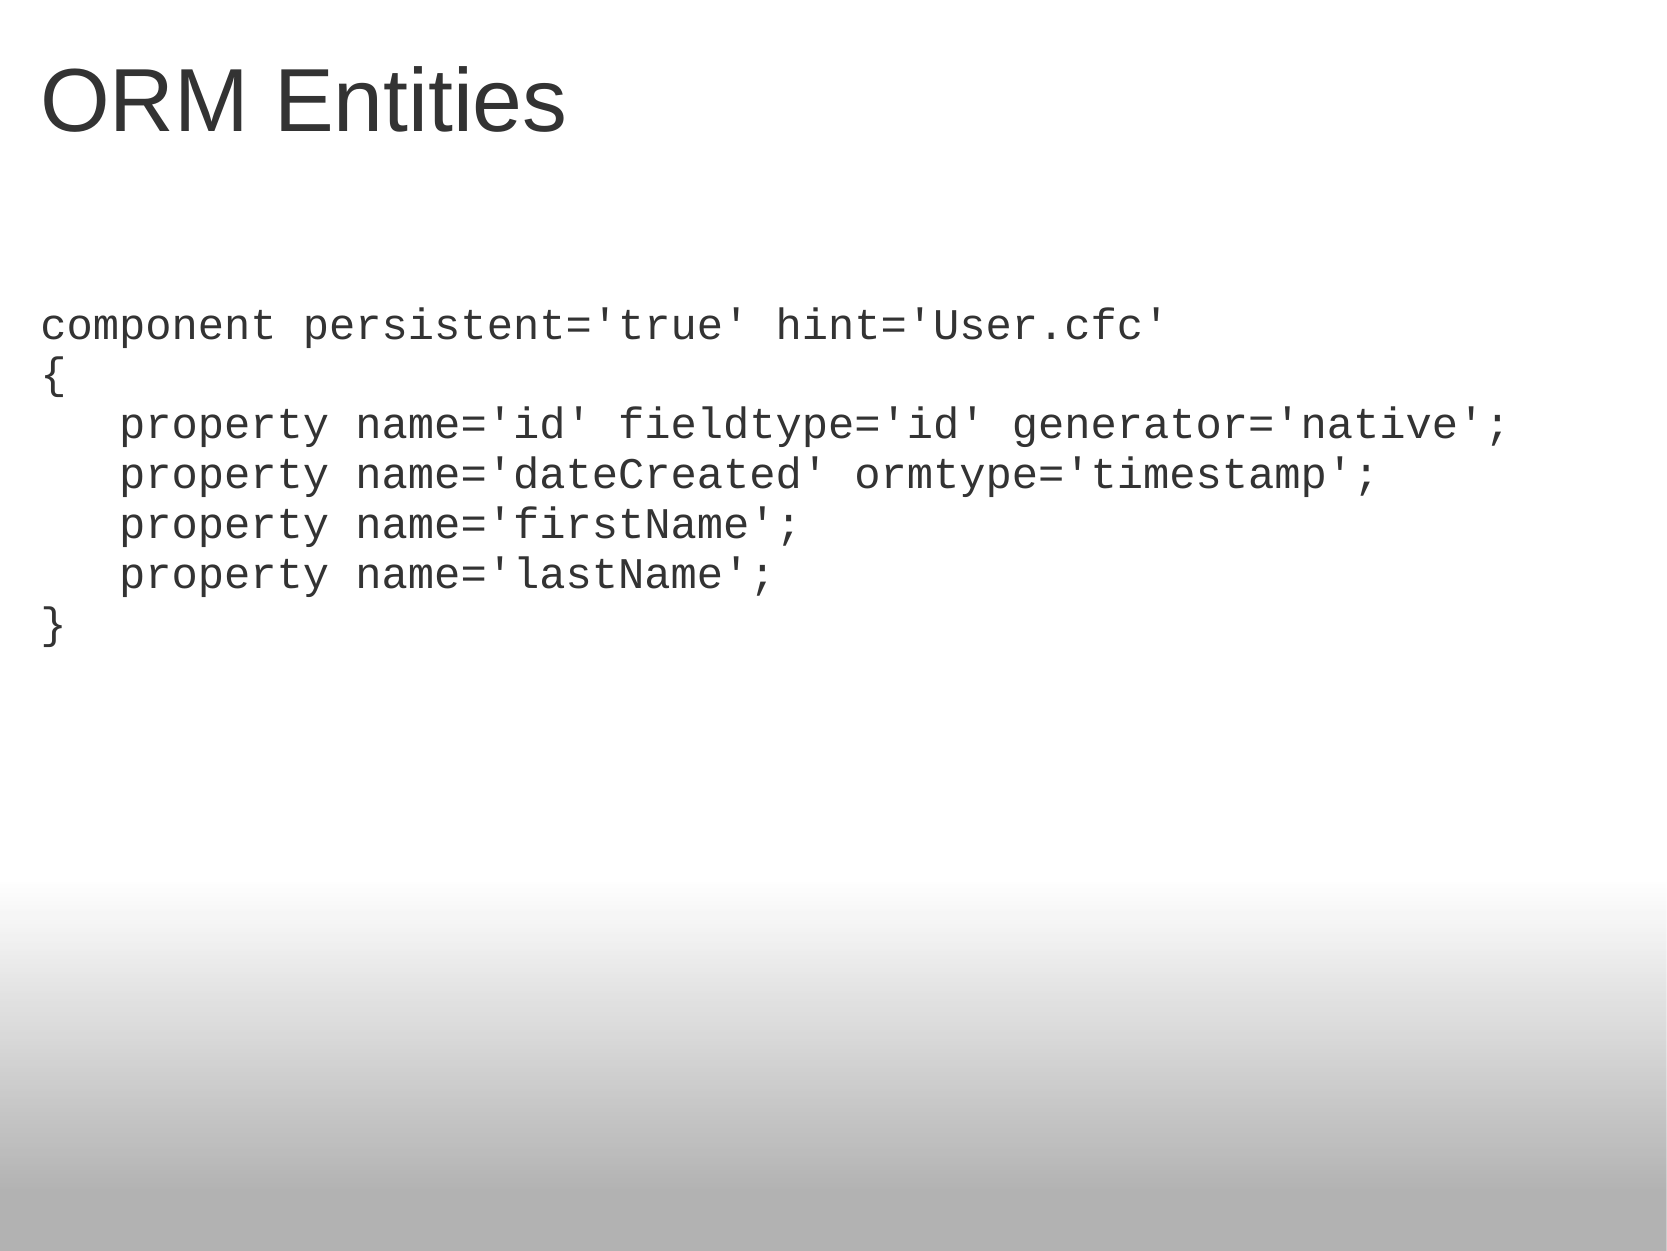

# ORM Entities
component persistent='true' hint='User.cfc'
{
   property name='id' fieldtype='id' generator='native';
   property name='dateCreated' ormtype='timestamp';
   property name='firstName';
   property name='lastName';
}